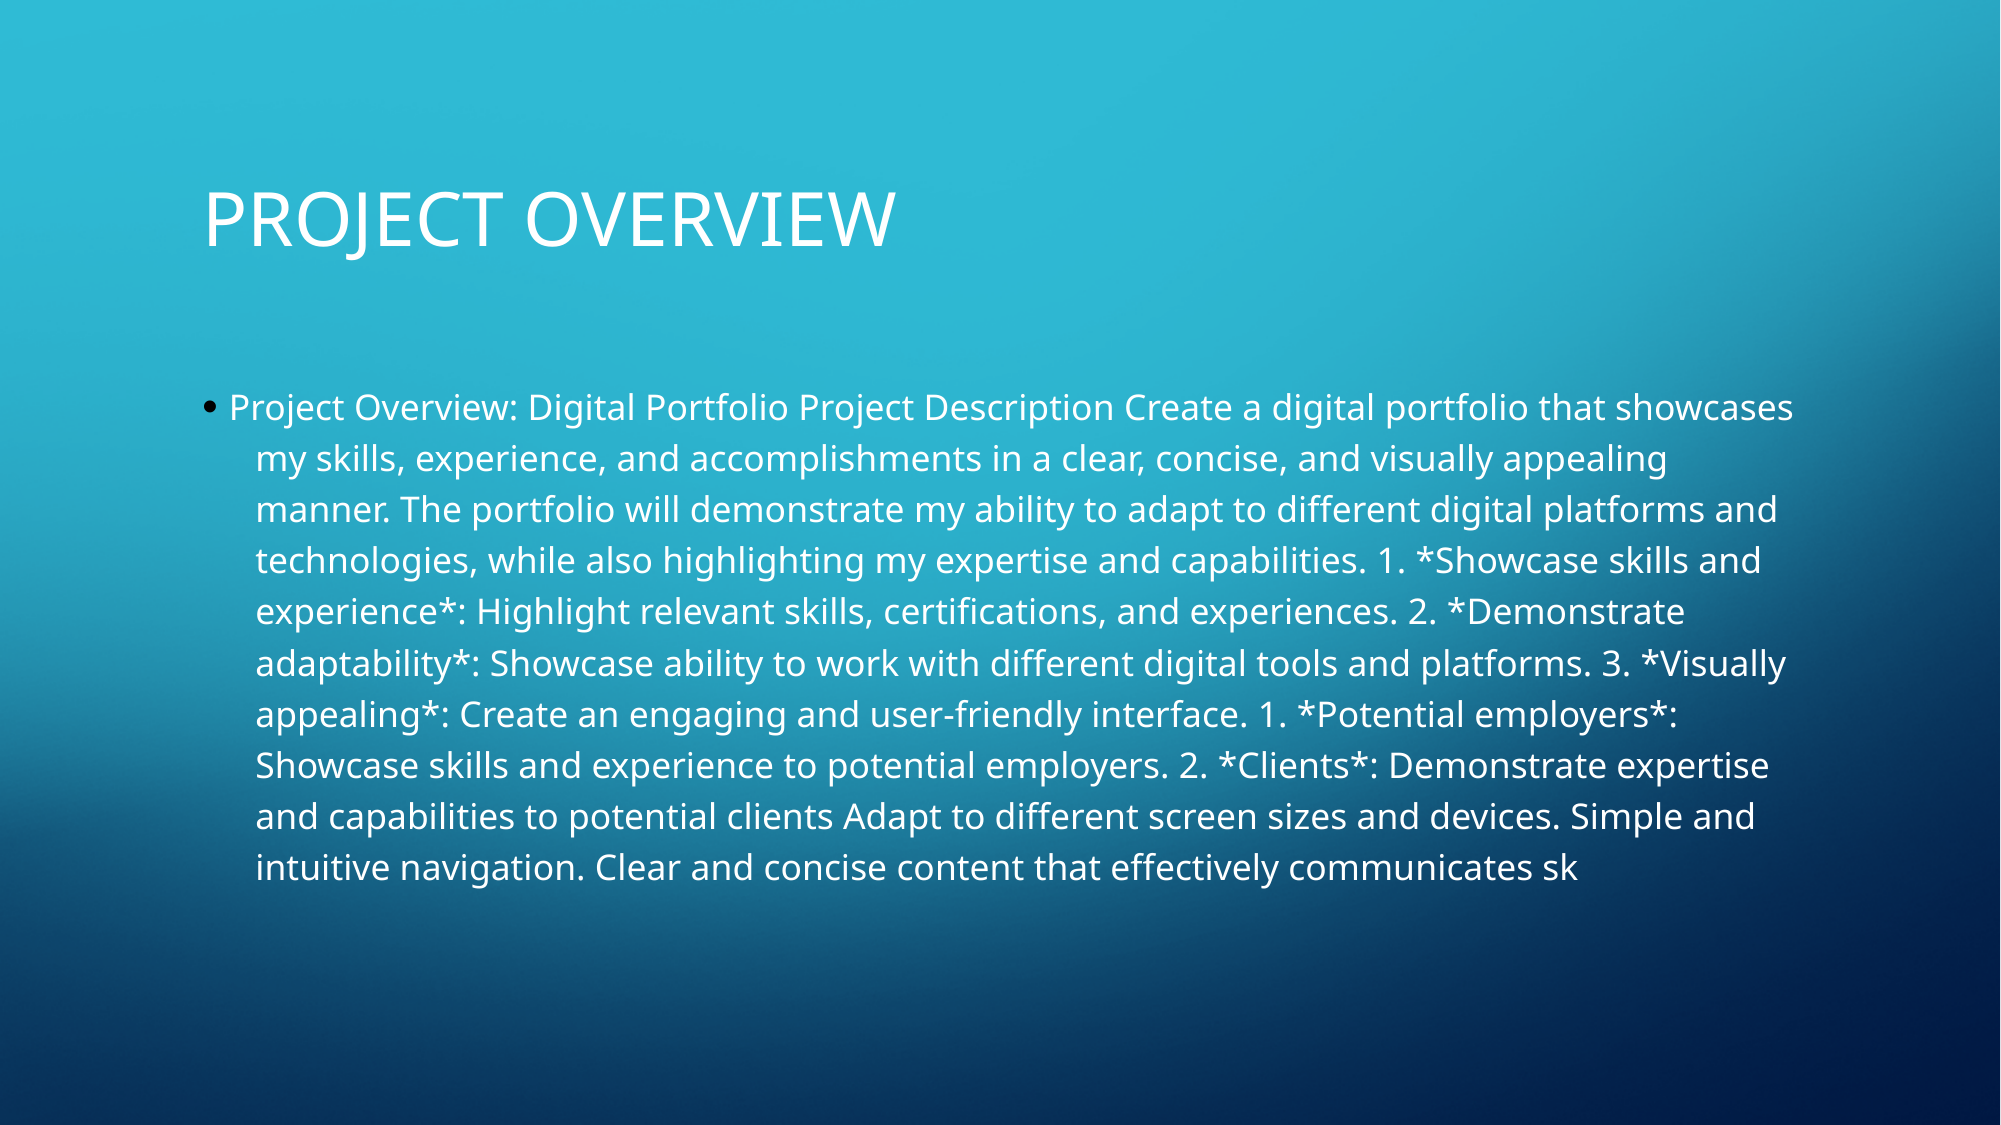

# PROJECT OVERVIEW
Project Overview: Digital Portfolio Project Description Create a digital portfolio that showcases my skills, experience, and accomplishments in a clear, concise, and visually appealing manner. The portfolio will demonstrate my ability to adapt to different digital platforms and technologies, while also highlighting my expertise and capabilities. 1. *Showcase skills and experience*: Highlight relevant skills, certifications, and experiences. 2. *Demonstrate adaptability*: Showcase ability to work with different digital tools and platforms. 3. *Visually appealing*: Create an engaging and user-friendly interface. 1. *Potential employers*: Showcase skills and experience to potential employers. 2. *Clients*: Demonstrate expertise and capabilities to potential clients Adapt to different screen sizes and devices. Simple and intuitive navigation. Clear and concise content that effectively communicates sk